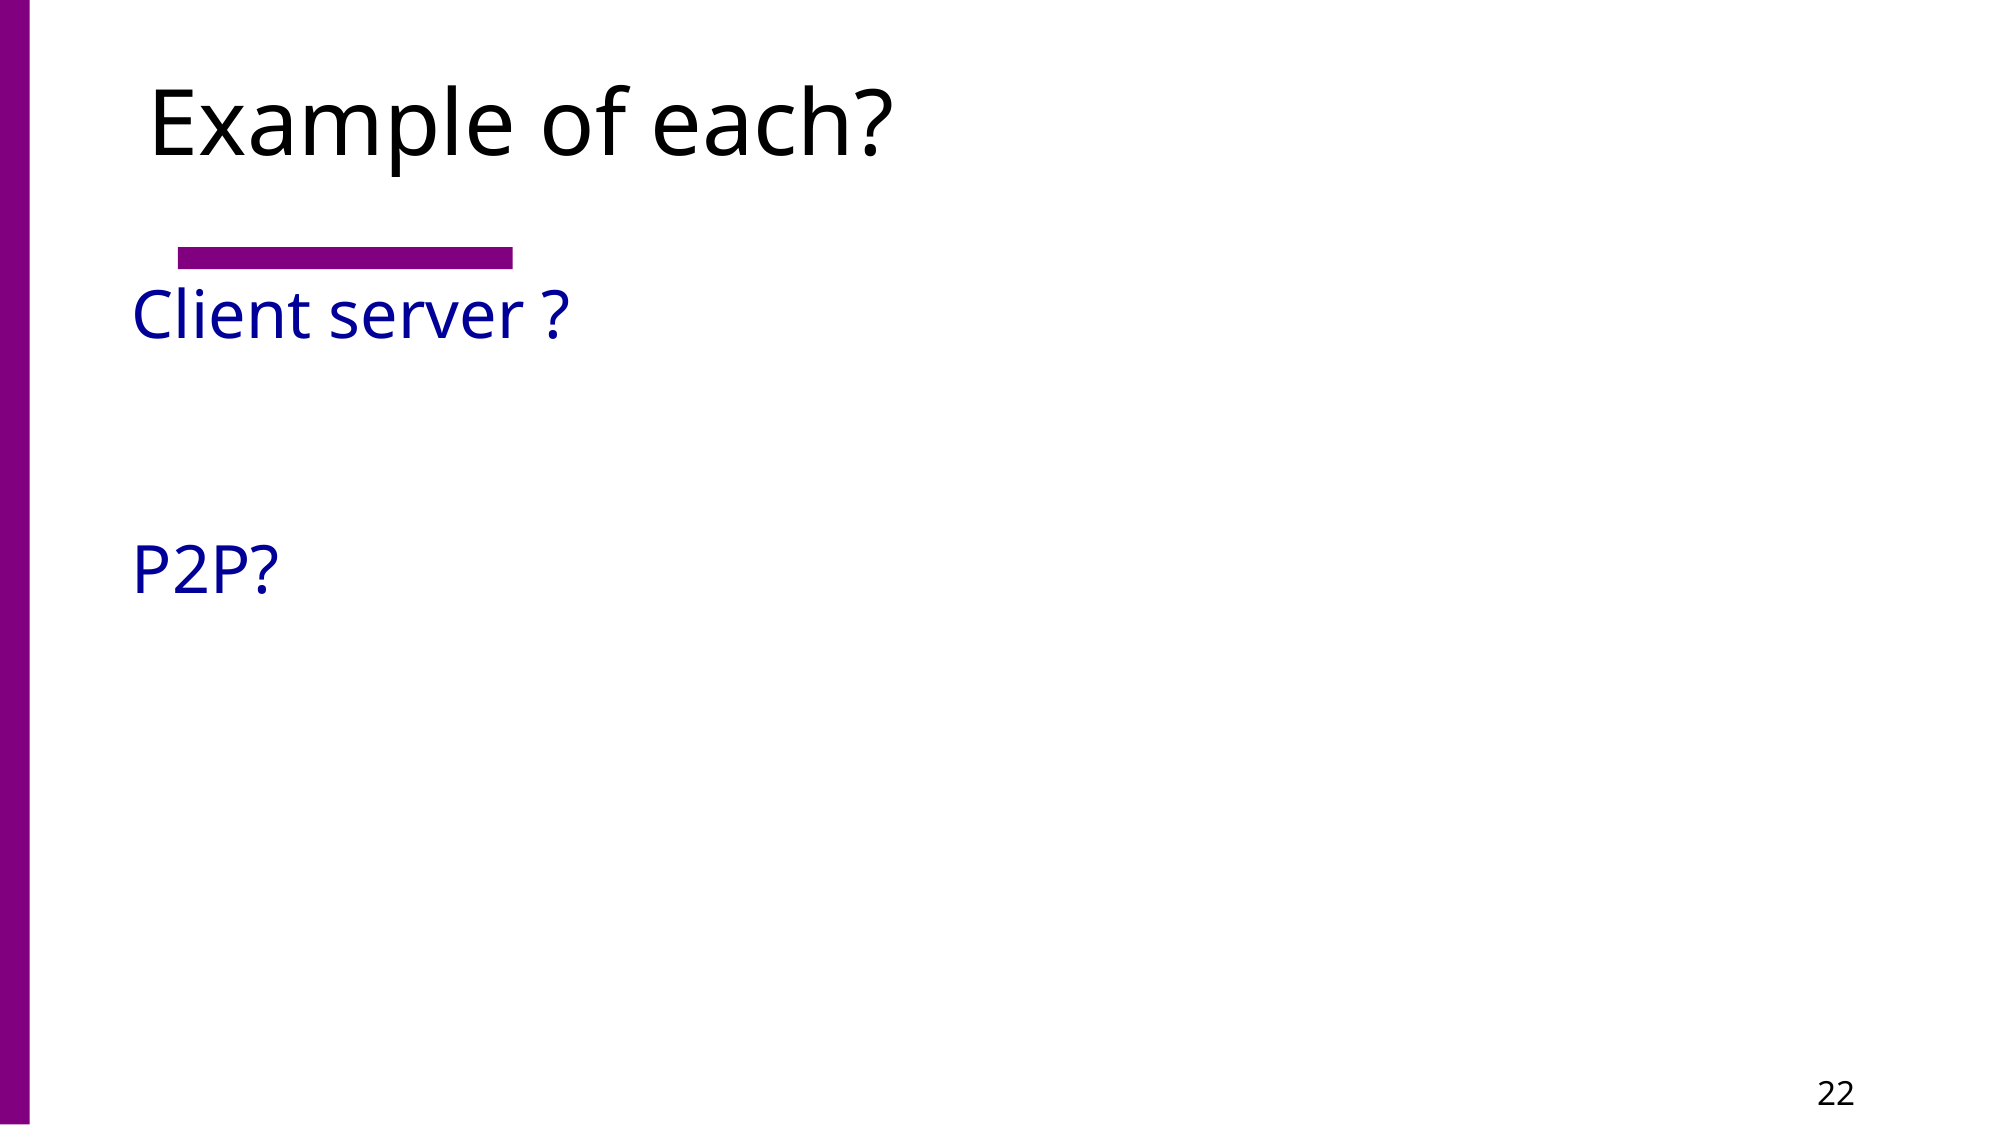

# Example of each?
Client server ?
P2P?